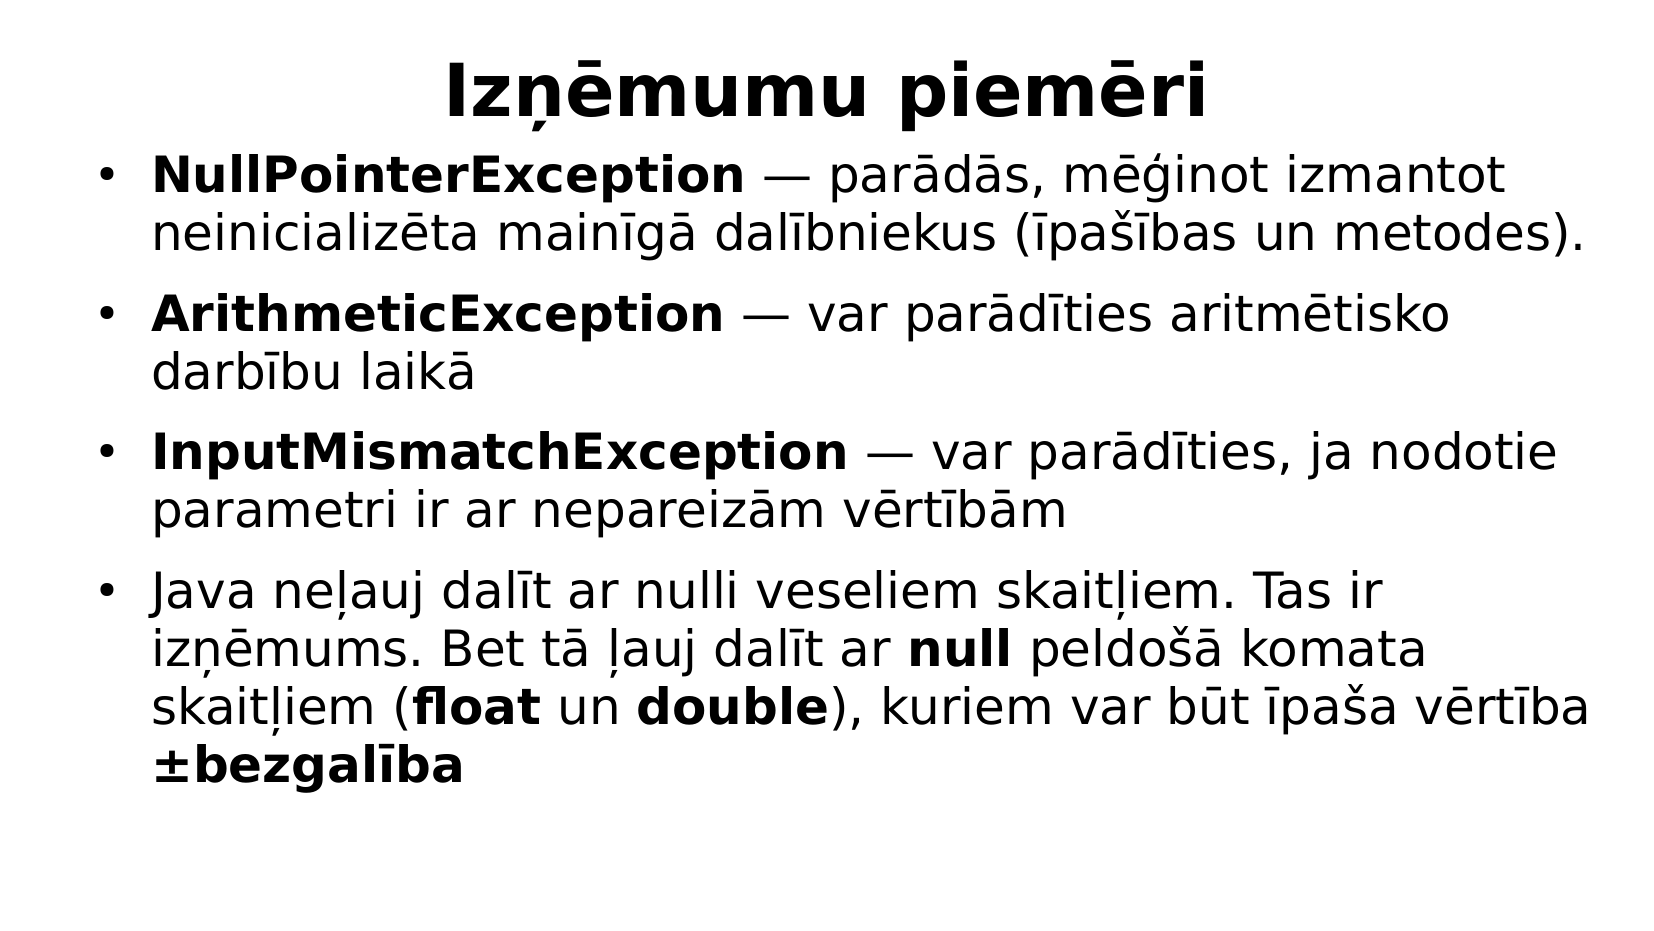

# Izņēmumu piemēri
NullPointerException — parādās, mēģinot izmantot neinicializēta mainīgā dalībniekus (īpašības un metodes).
ArithmeticException — var parādīties aritmētisko darbību laikā
InputMismatchException — var parādīties, ja nodotie parametri ir ar nepareizām vērtībām
Java neļauj dalīt ar nulli veseliem skaitļiem. Tas ir izņēmums. Bet tā ļauj dalīt ar null peldošā komata skaitļiem (float un double), kuriem var būt īpaša vērtība ±bezgalība